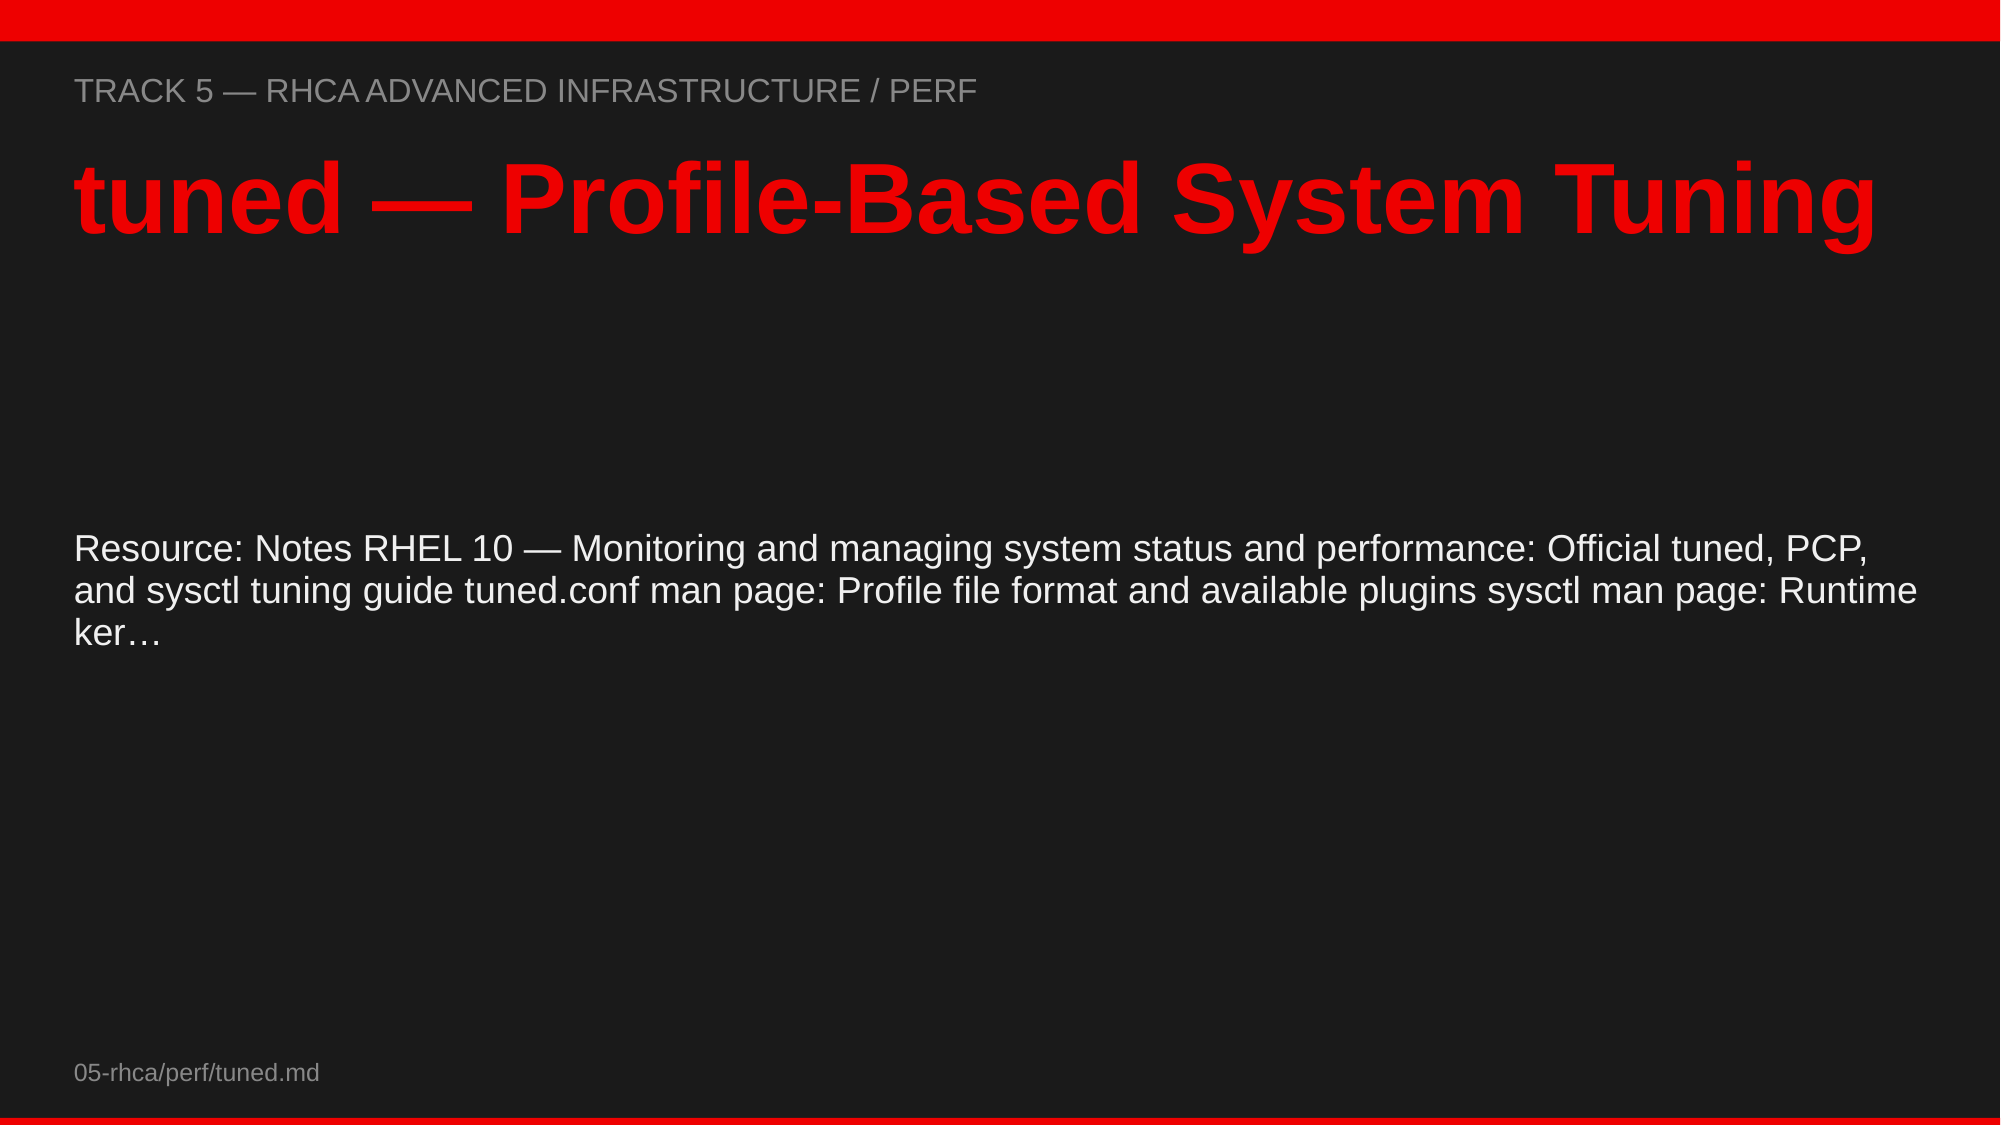

TRACK 5 — RHCA ADVANCED INFRASTRUCTURE / PERF
tuned — Profile-Based System Tuning
Resource: Notes RHEL 10 — Monitoring and managing system status and performance: Official tuned, PCP, and sysctl tuning guide tuned.conf man page: Profile file format and available plugins sysctl man page: Runtime ker…
05-rhca/perf/tuned.md